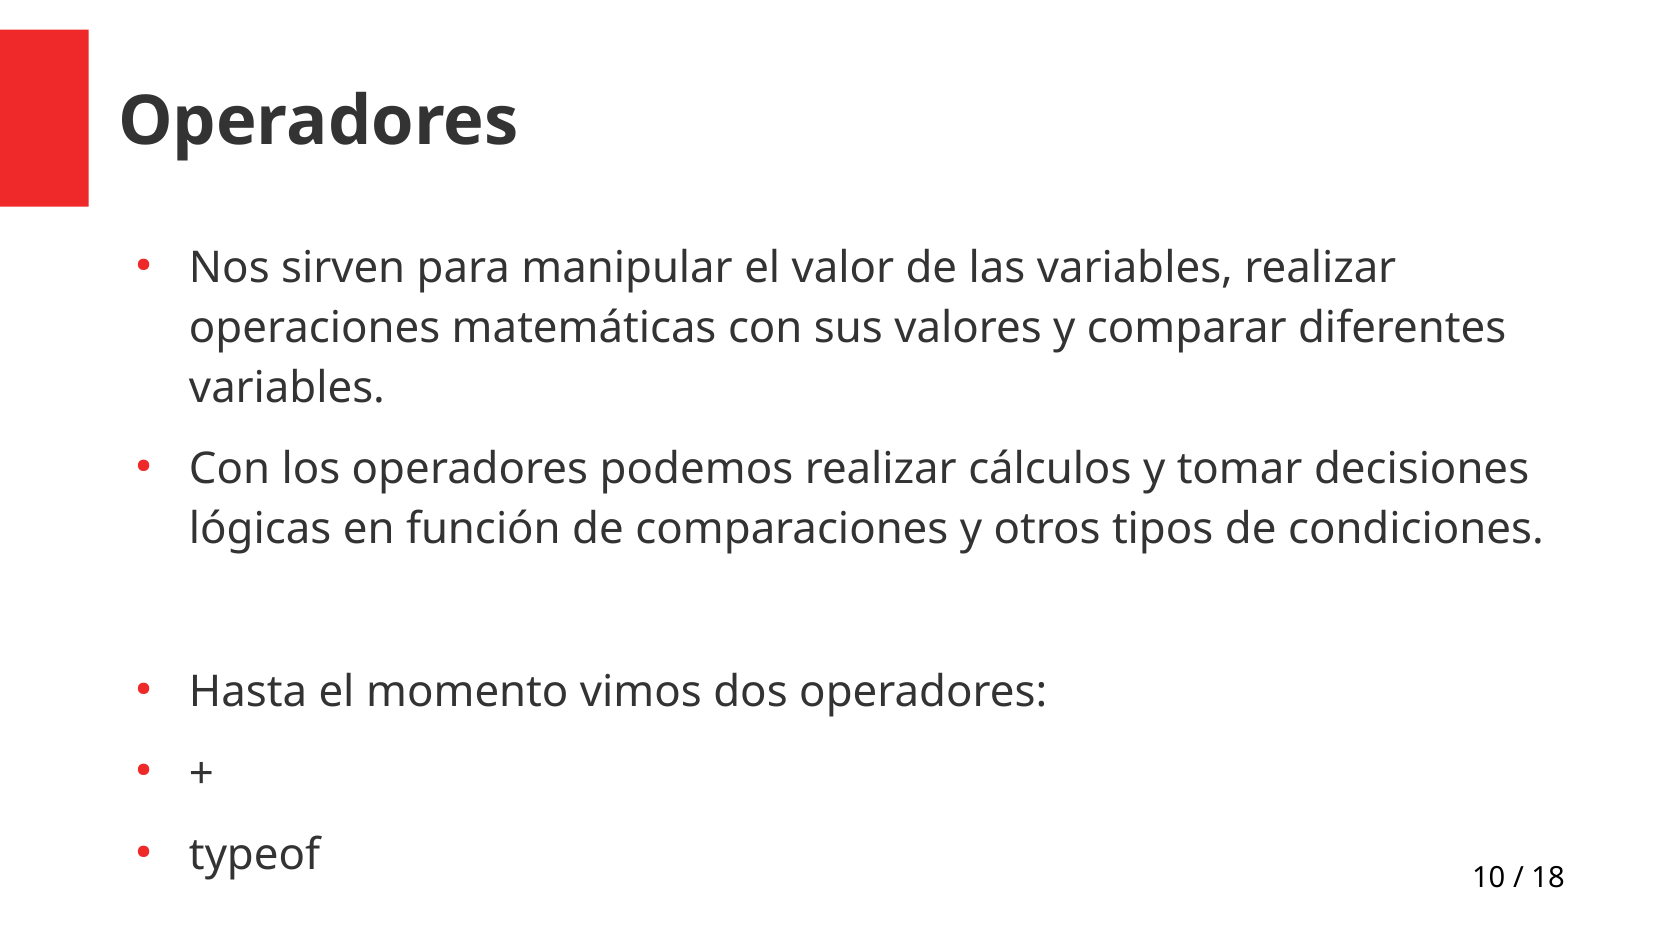

# Operadores
Nos sirven para manipular el valor de las variables, realizar operaciones matemáticas con sus valores y comparar diferentes variables.
Con los operadores podemos realizar cálculos y tomar decisiones lógicas en función de comparaciones y otros tipos de condiciones.
Hasta el momento vimos dos operadores:
+
typeof
10